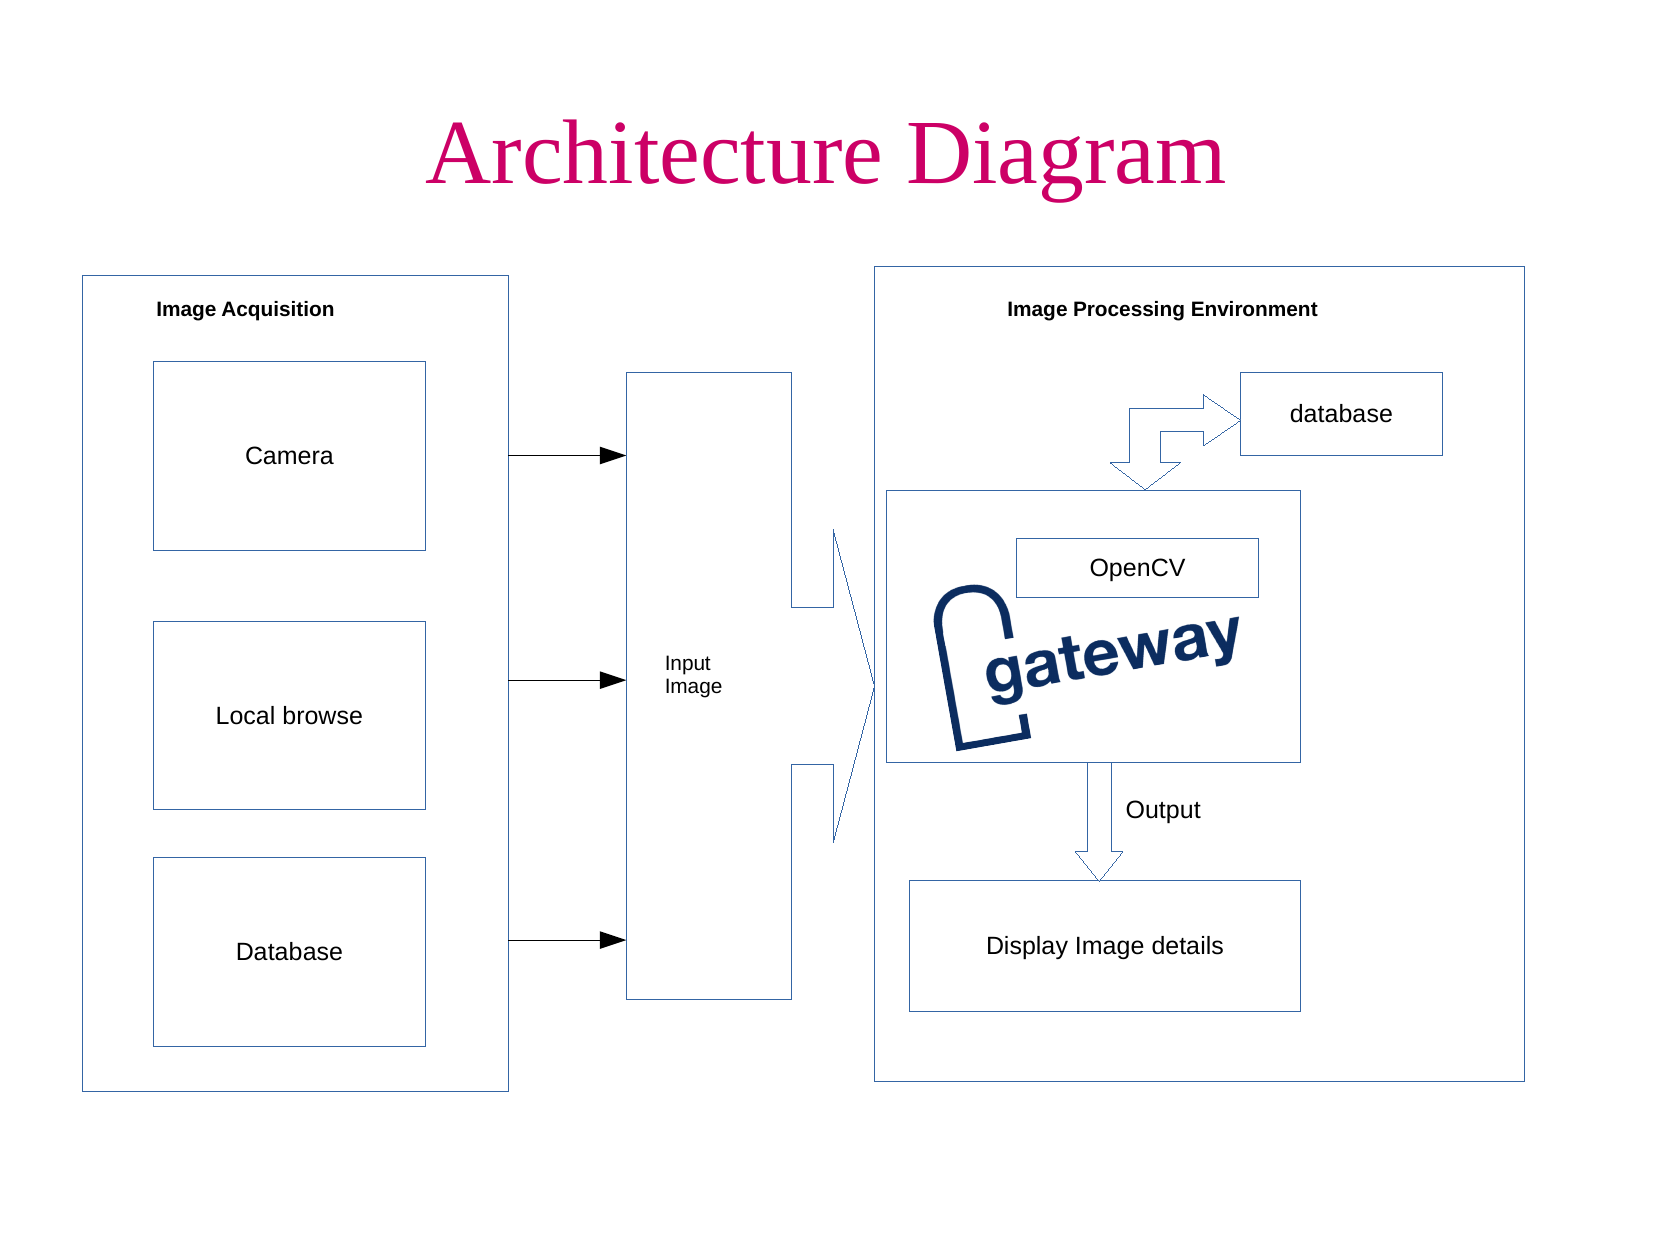

# Architecture Diagram
Image Acquisition
Image Processing Environment
Camera
database
OpenCV
Local browse
Input
Image
Output
Database
Display Image details